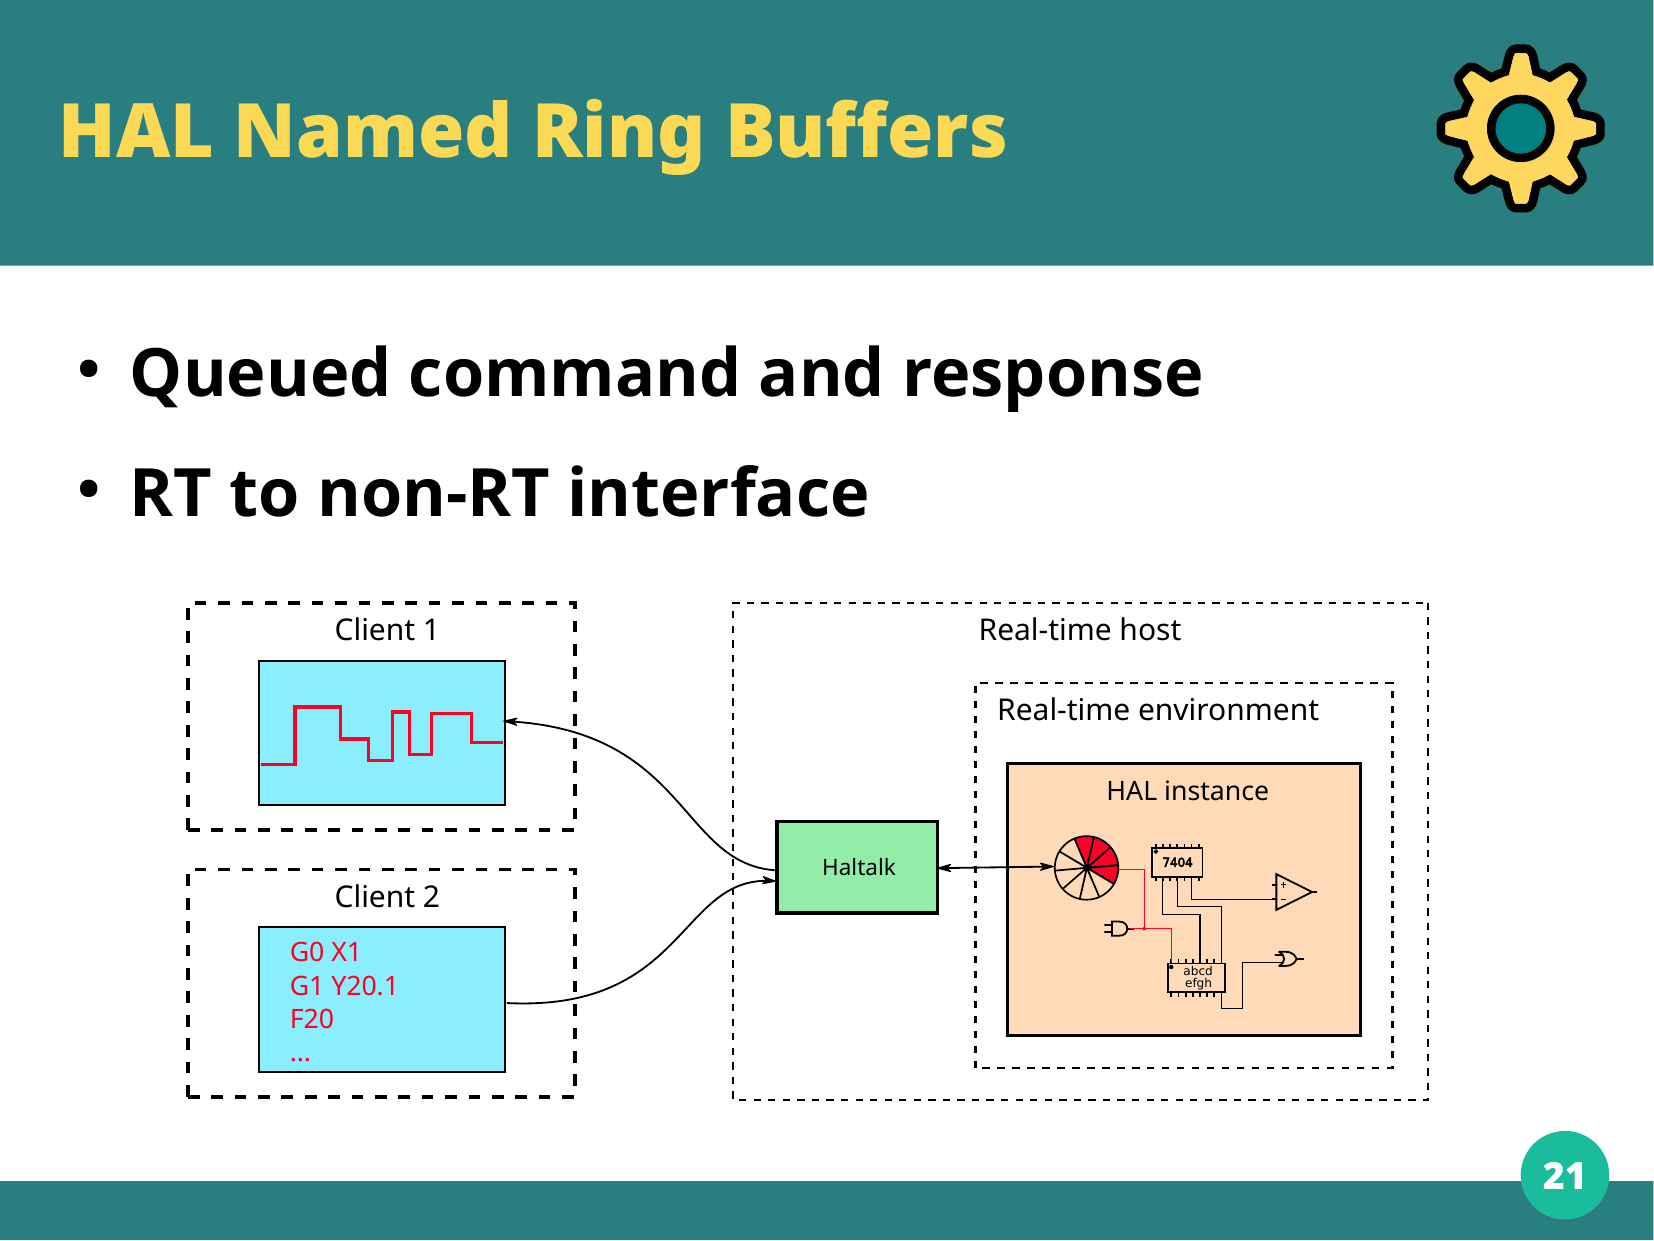

# HAL Named Ring Buffers
Queued command and response
RT to non-RT interface
21